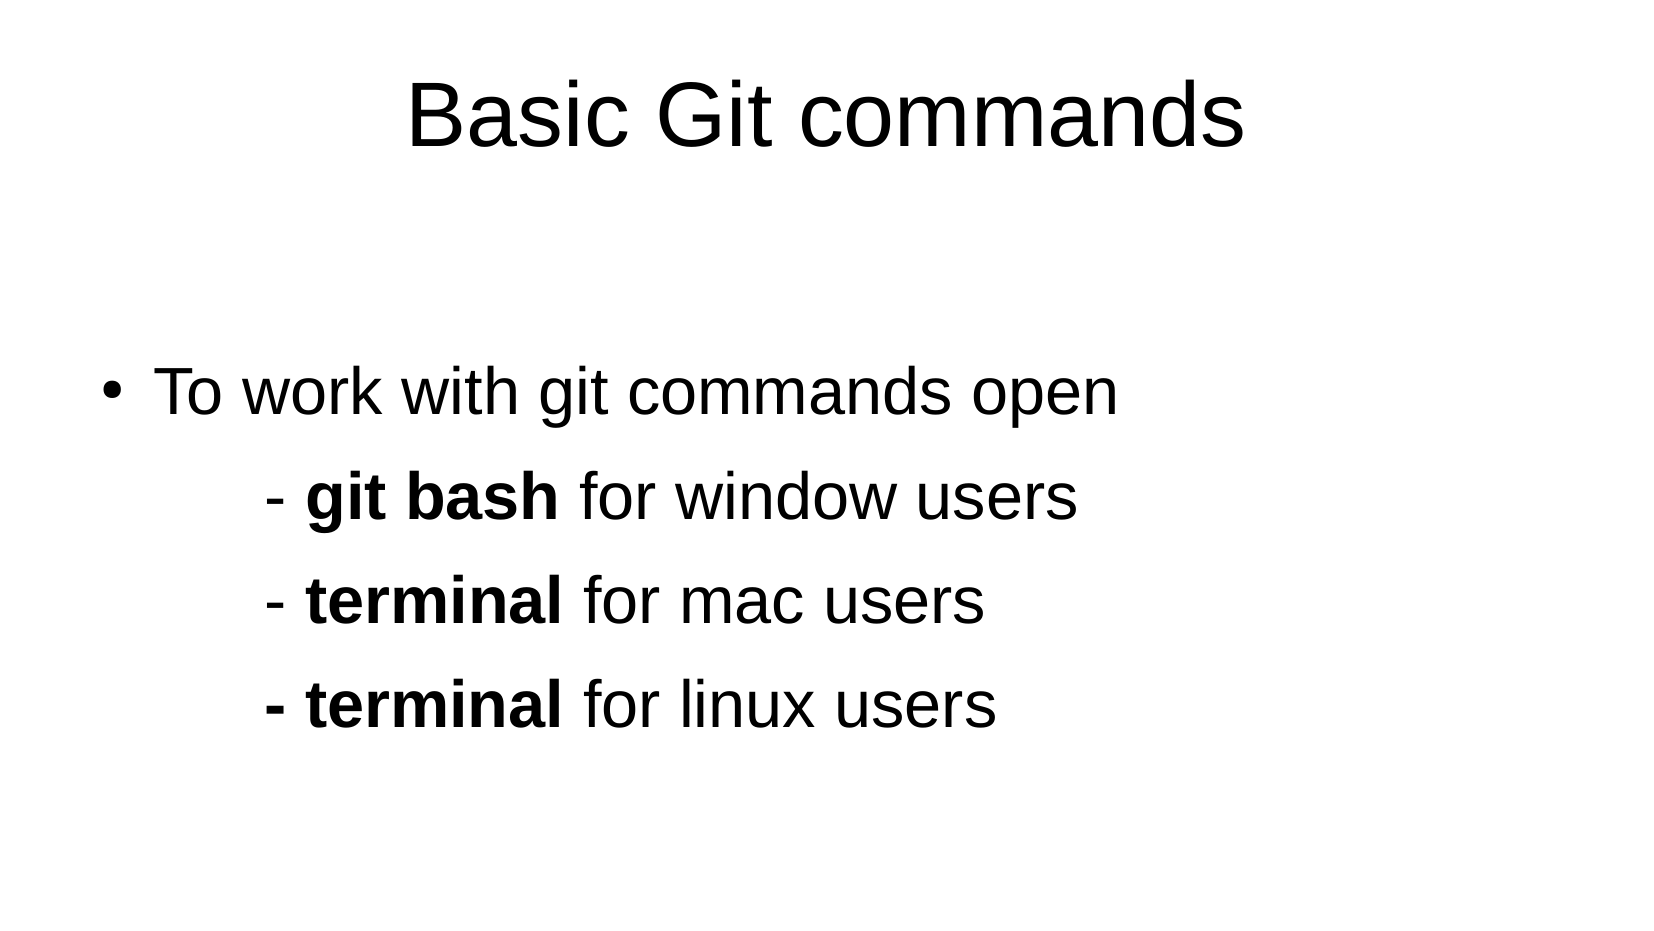

# Basic Git commands
To work with git commands open
 - git bash for window users
 - terminal for mac users
 - terminal for linux users